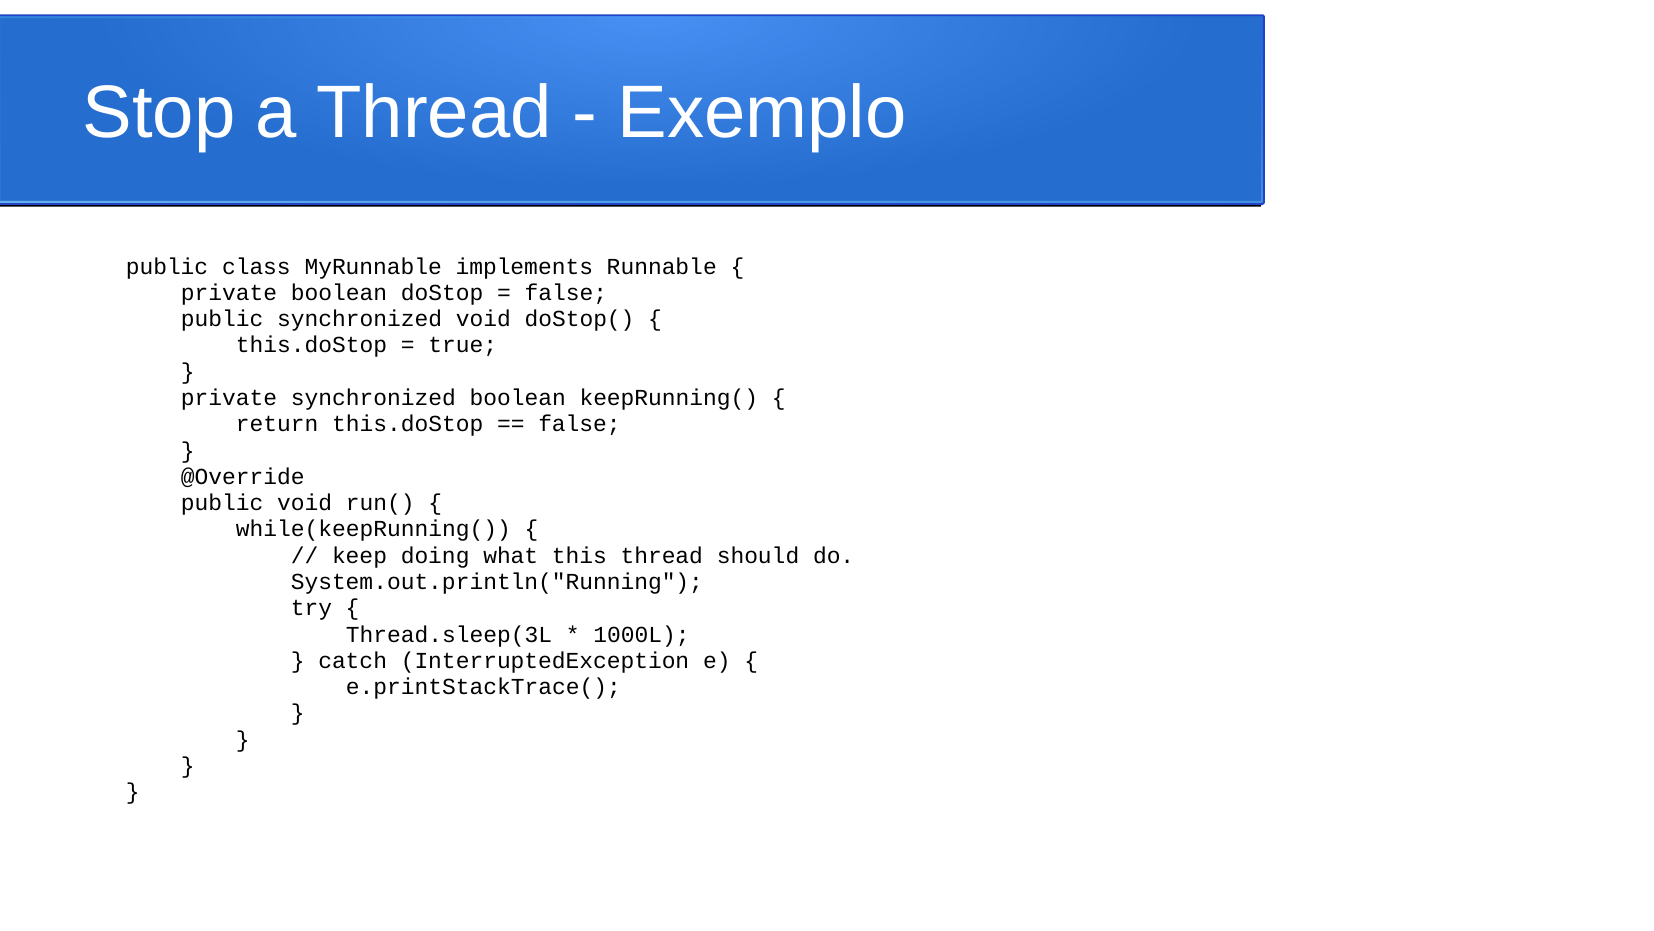

# Stop a Thread - Exemplo
public class MyRunnable implements Runnable {
 private boolean doStop = false;
 public synchronized void doStop() {
 this.doStop = true;
 }
 private synchronized boolean keepRunning() {
 return this.doStop == false;
 }
 @Override
 public void run() {
 while(keepRunning()) {
 // keep doing what this thread should do.
 System.out.println("Running");
 try {
 Thread.sleep(3L * 1000L);
 } catch (InterruptedException e) {
 e.printStackTrace();
 }
 }
 }
}